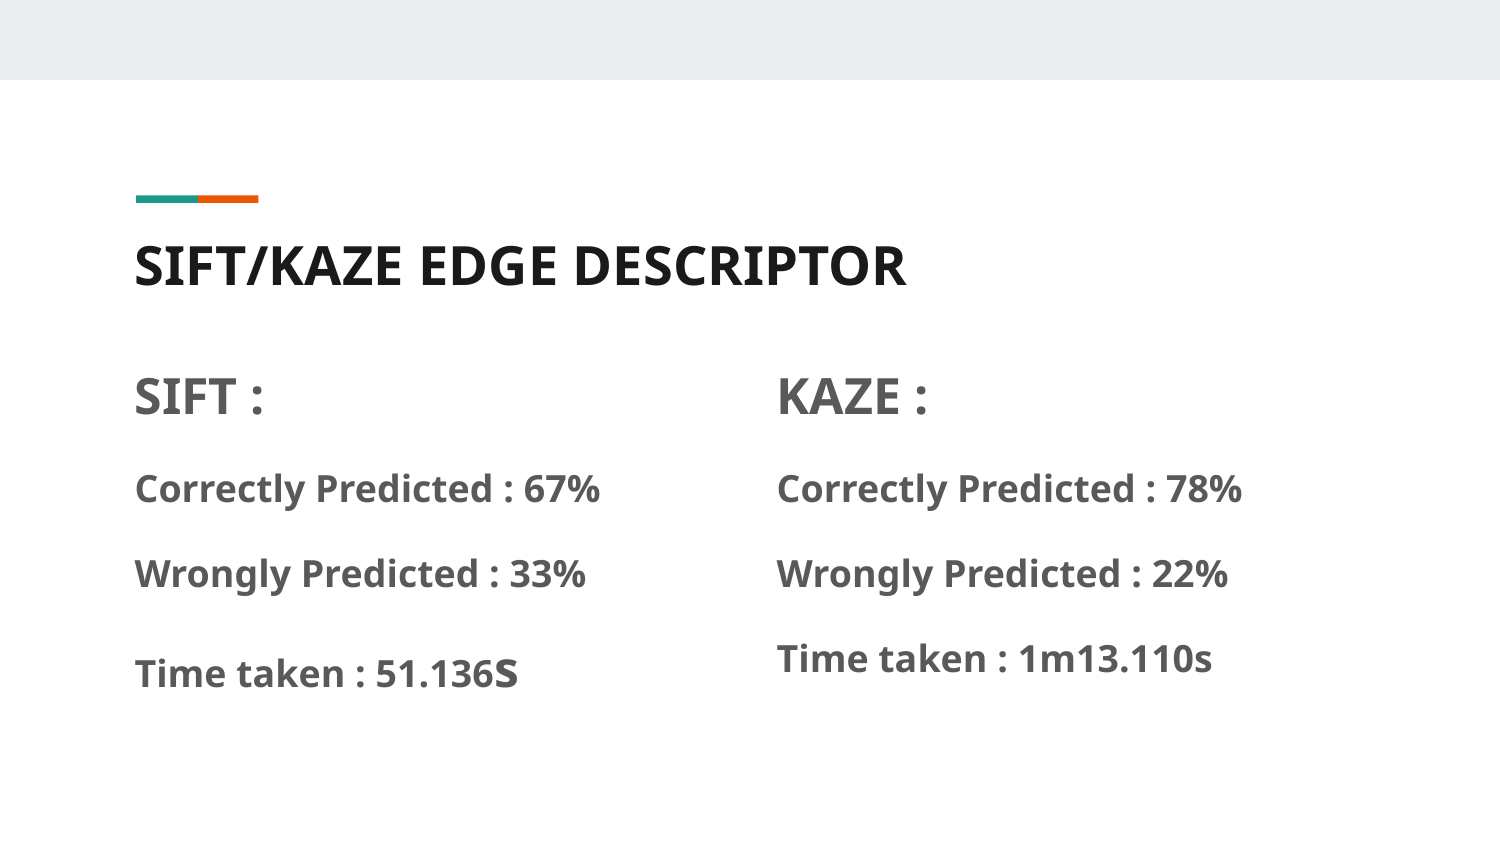

SIFT/KAZE EDGE DESCRIPTOR
# SIFT :
Correctly Predicted : 67%
Wrongly Predicted : 33%
Time taken : 51.136s
KAZE :
Correctly Predicted : 78%
Wrongly Predicted : 22%
Time taken : 1m13.110s